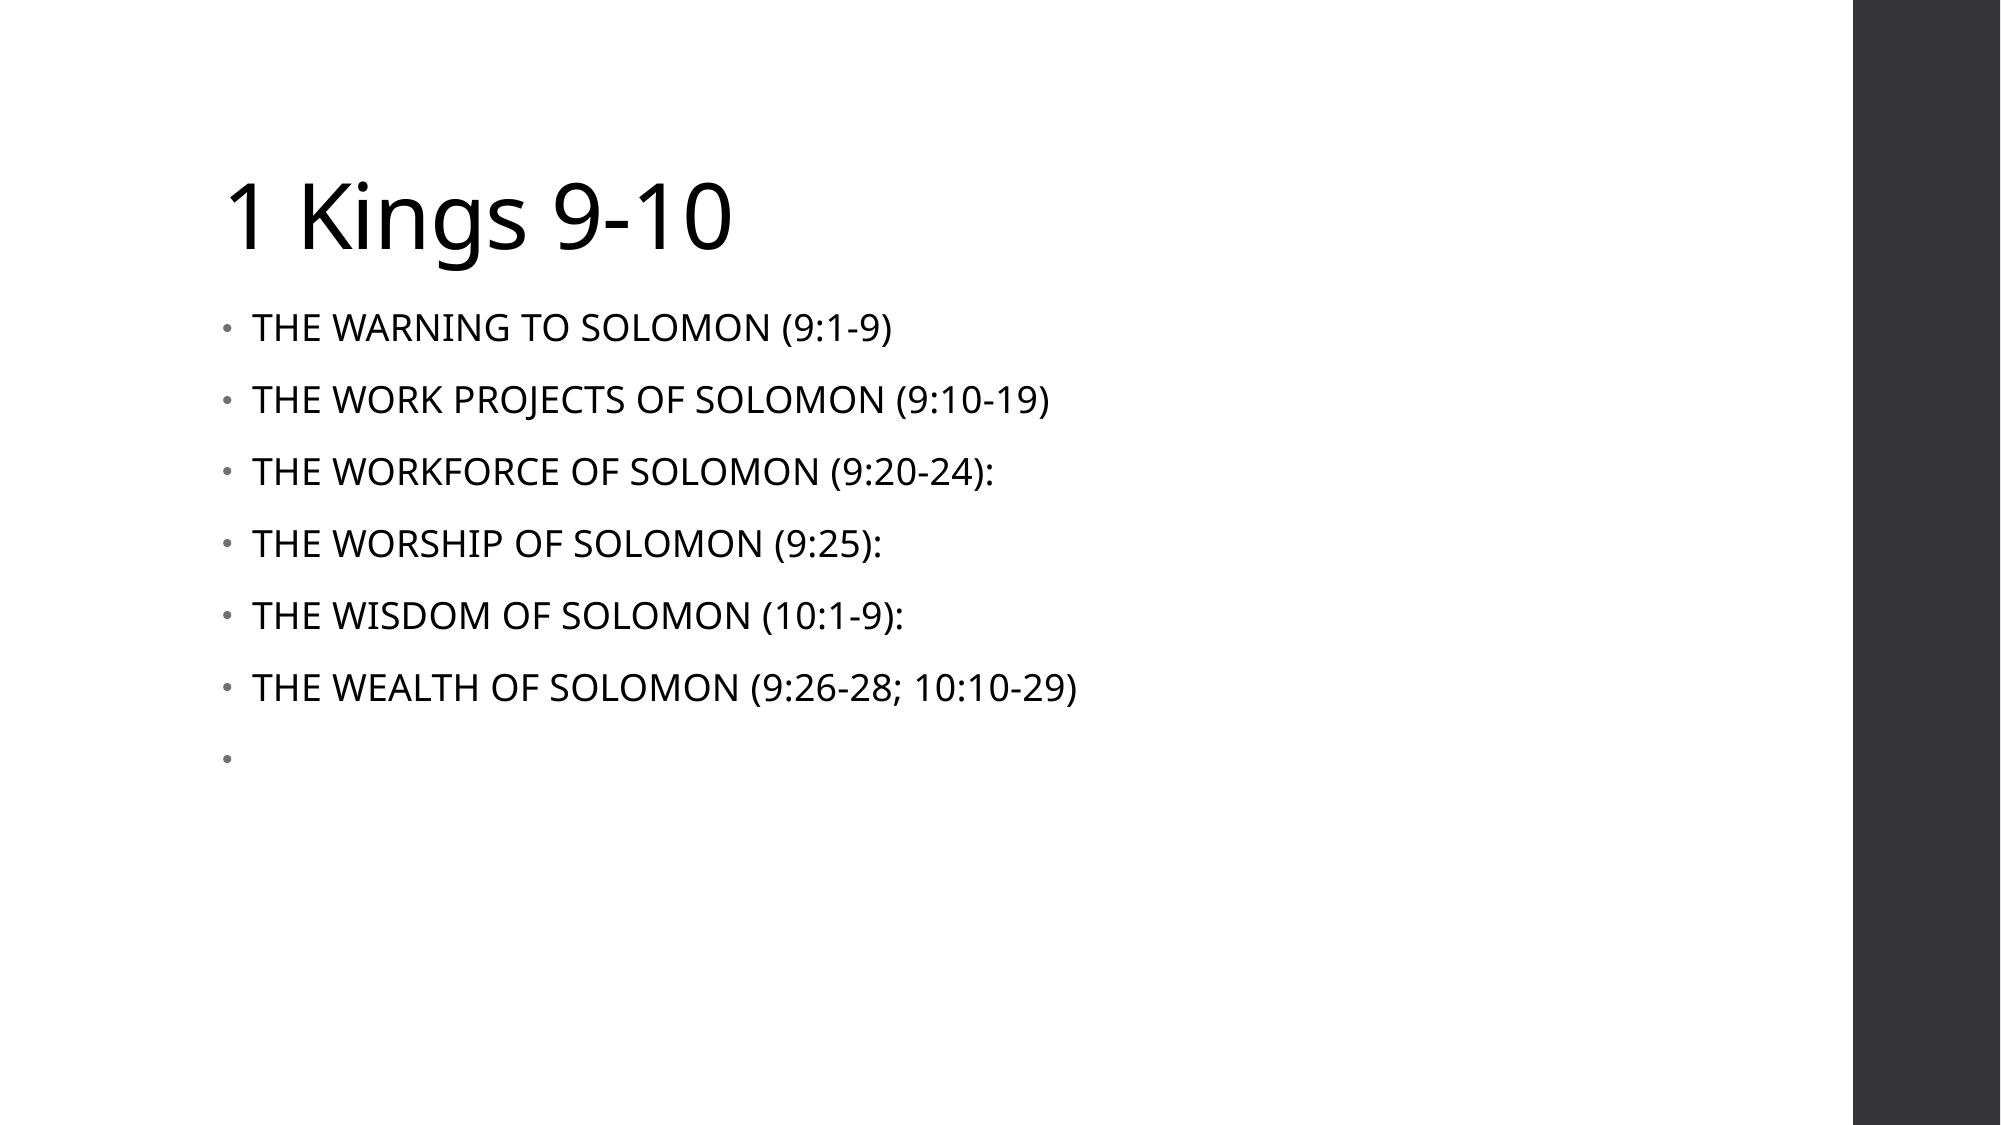

# 1 Kings 9-10
THE WARNING TO SOLOMON (9:1-9)
THE WORK PROJECTS OF SOLOMON (9:10-19)
THE WORKFORCE OF SOLOMON (9:20-24):
THE WORSHIP OF SOLOMON (9:25):
THE WISDOM OF SOLOMON (10:1-9):
THE WEALTH OF SOLOMON (9:26-28; 10:10-29)